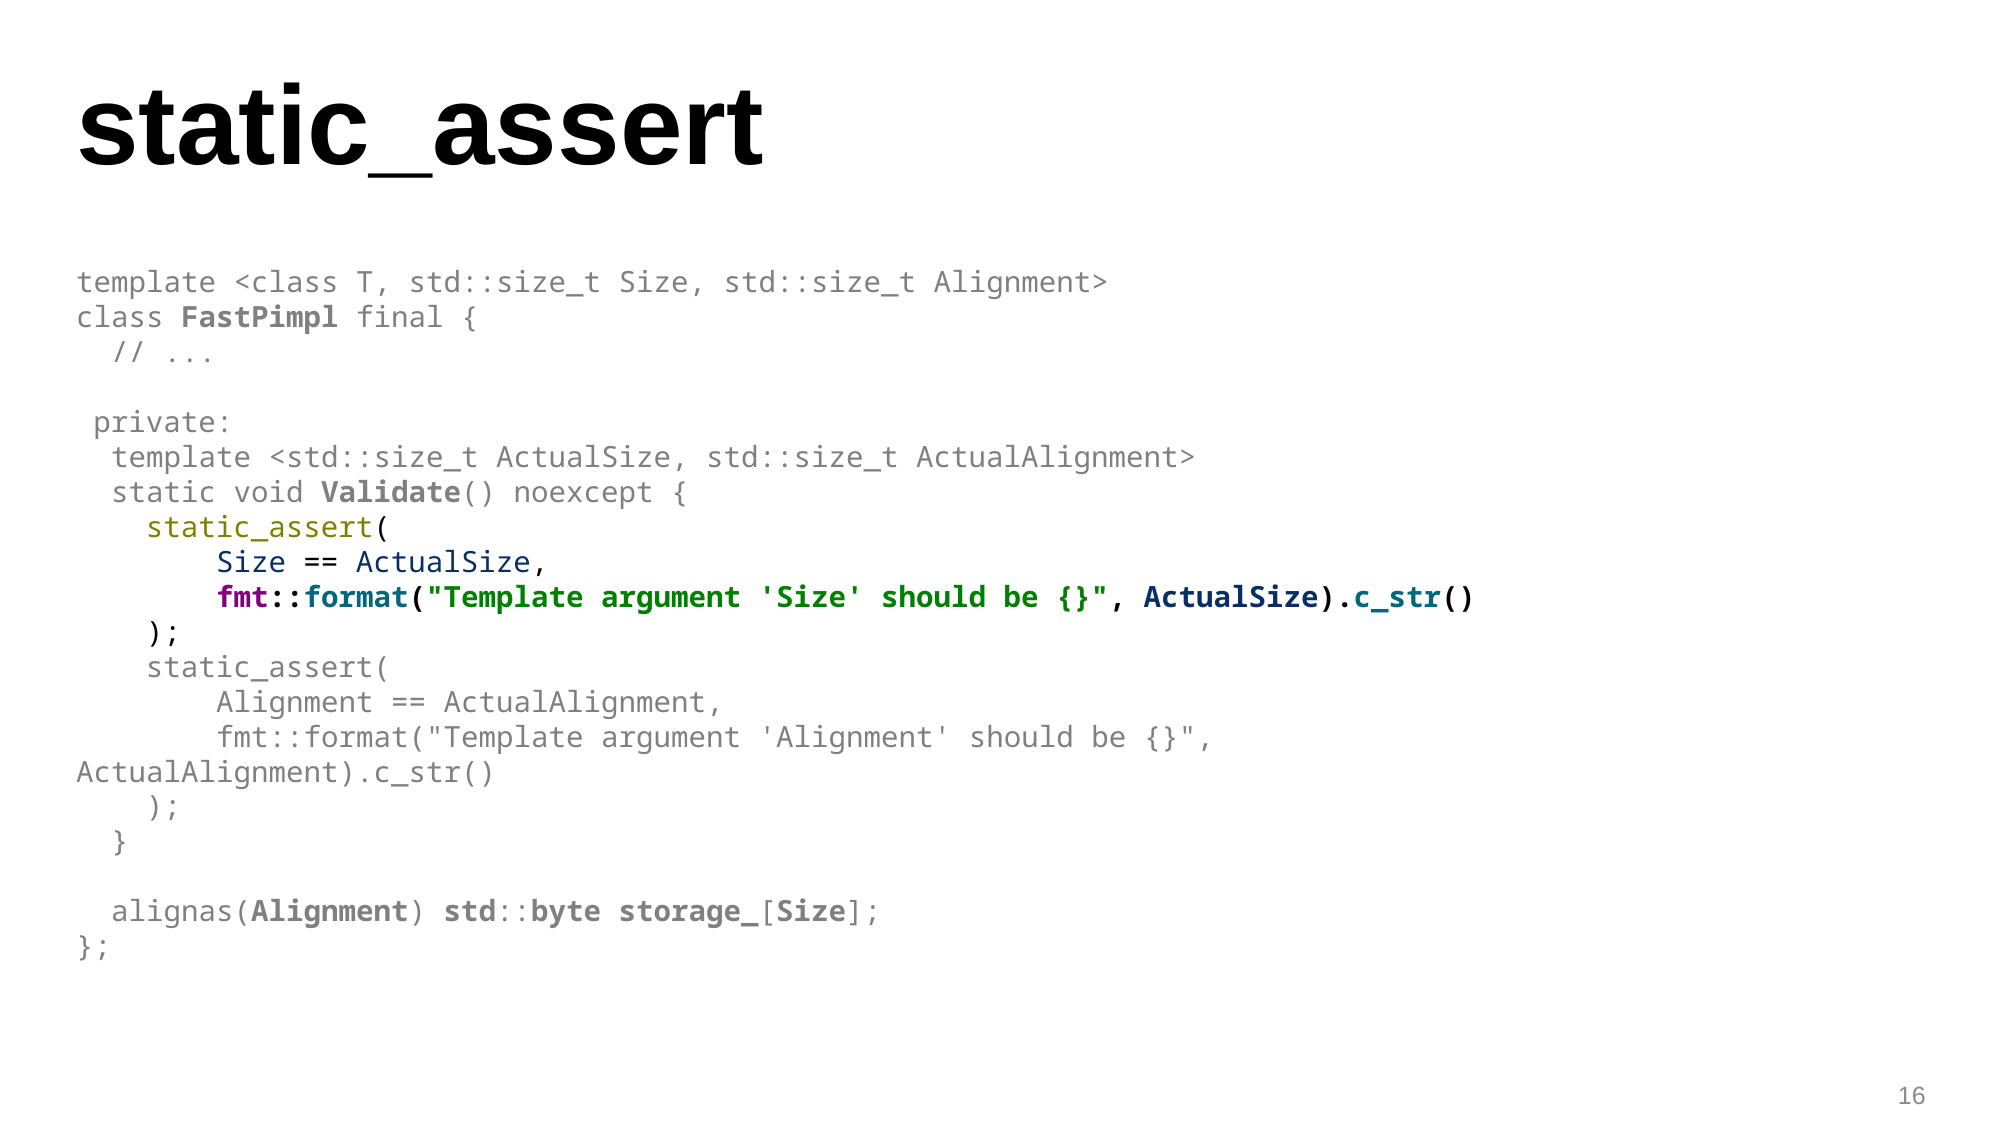

# static_assert
template <class T, std::size_t Size, std::size_t Alignment>
class FastPimpl final {
 // ...
 private:
 template <std::size_t ActualSize, std::size_t ActualAlignment>
 static void Validate() noexcept {
 static_assert(
 Size == ActualSize,
 fmt::format("Template argument 'Size' should be {}", ActualSize).c_str()
 );
 static_assert(
 Alignment == ActualAlignment,
 fmt::format("Template argument 'Alignment' should be {}", ActualAlignment).c_str()
 );
 }
 alignas(Alignment) std::byte storage_[Size];
};